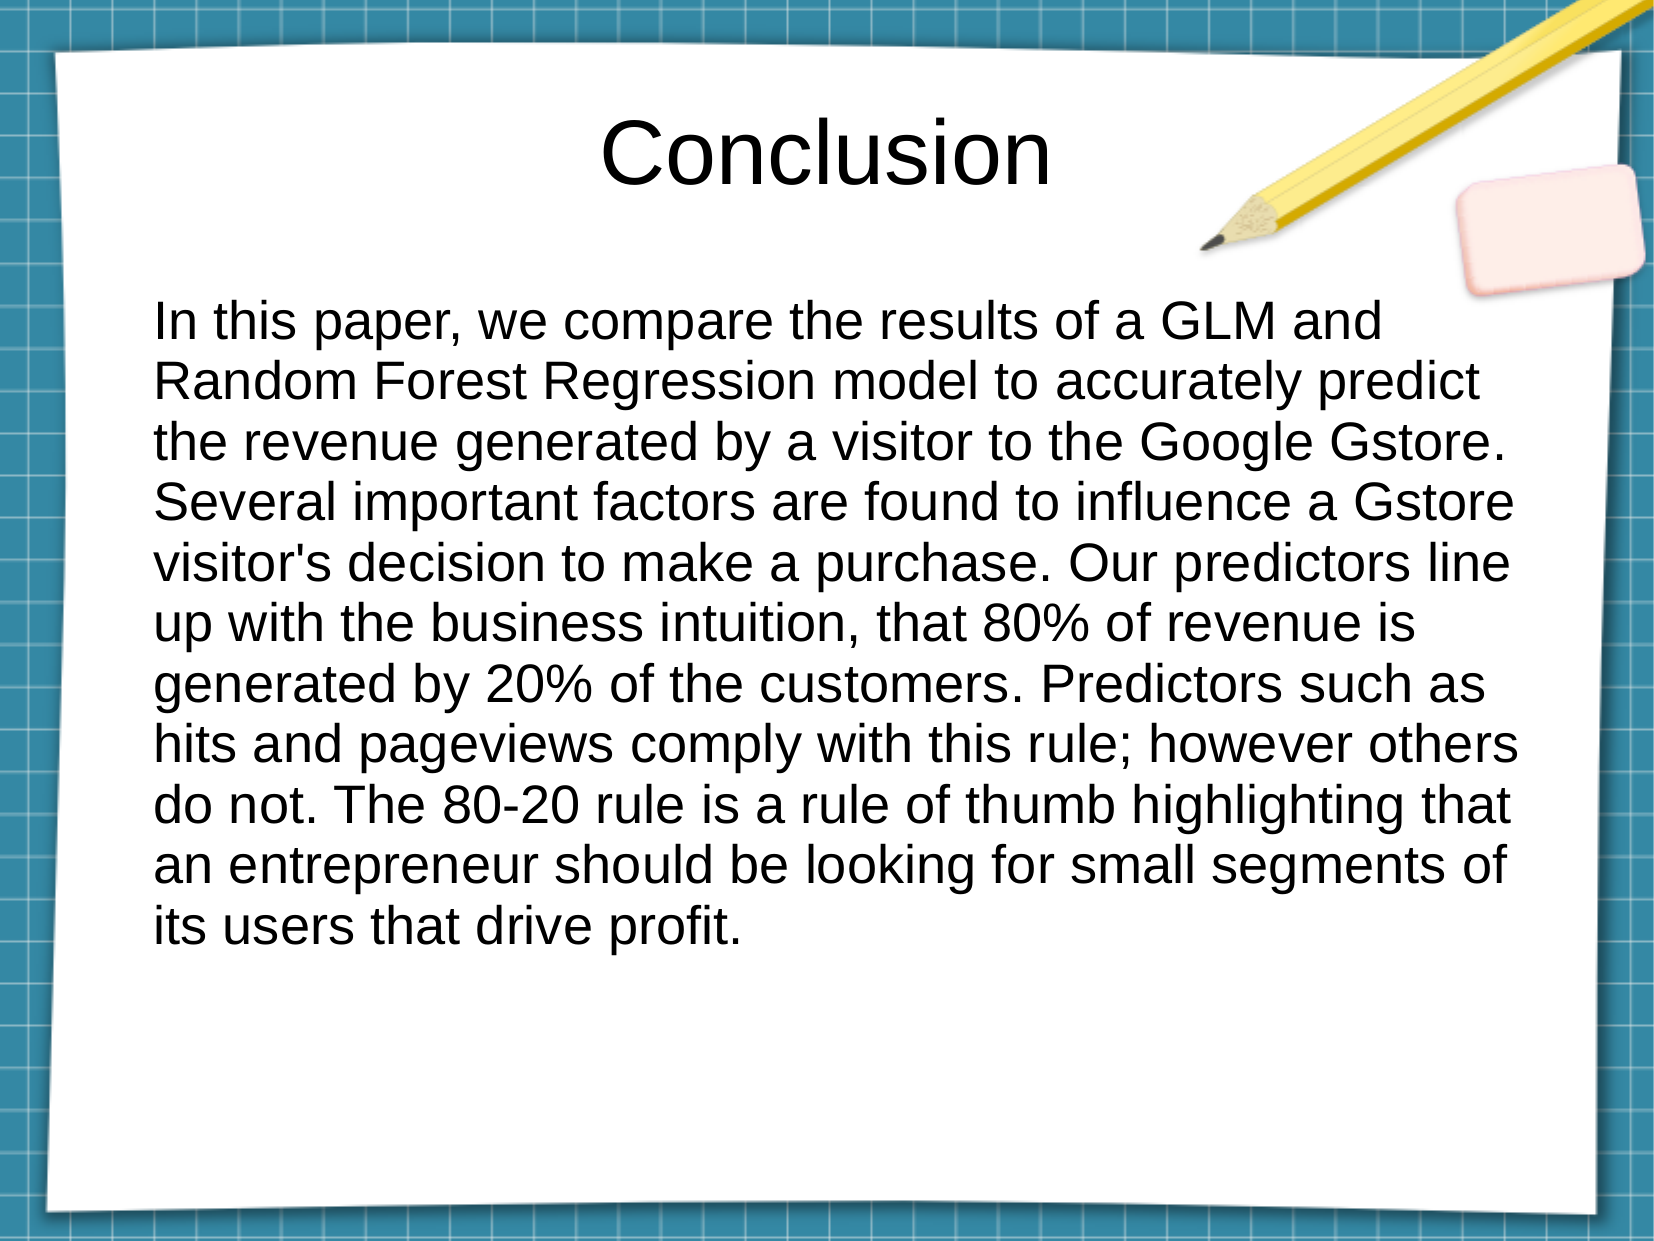

# Conclusion
In this paper, we compare the results of a GLM and Random Forest Regression model to accurately predict the revenue generated by a visitor to the Google Gstore. Several important factors are found to influence a Gstore visitor's decision to make a purchase. Our predictors line up with the business intuition, that 80% of revenue is generated by 20% of the customers. Predictors such as hits and pageviews comply with this rule; however others do not. The 80-20 rule is a rule of thumb highlighting that an entrepreneur should be looking for small segments of its users that drive profit.